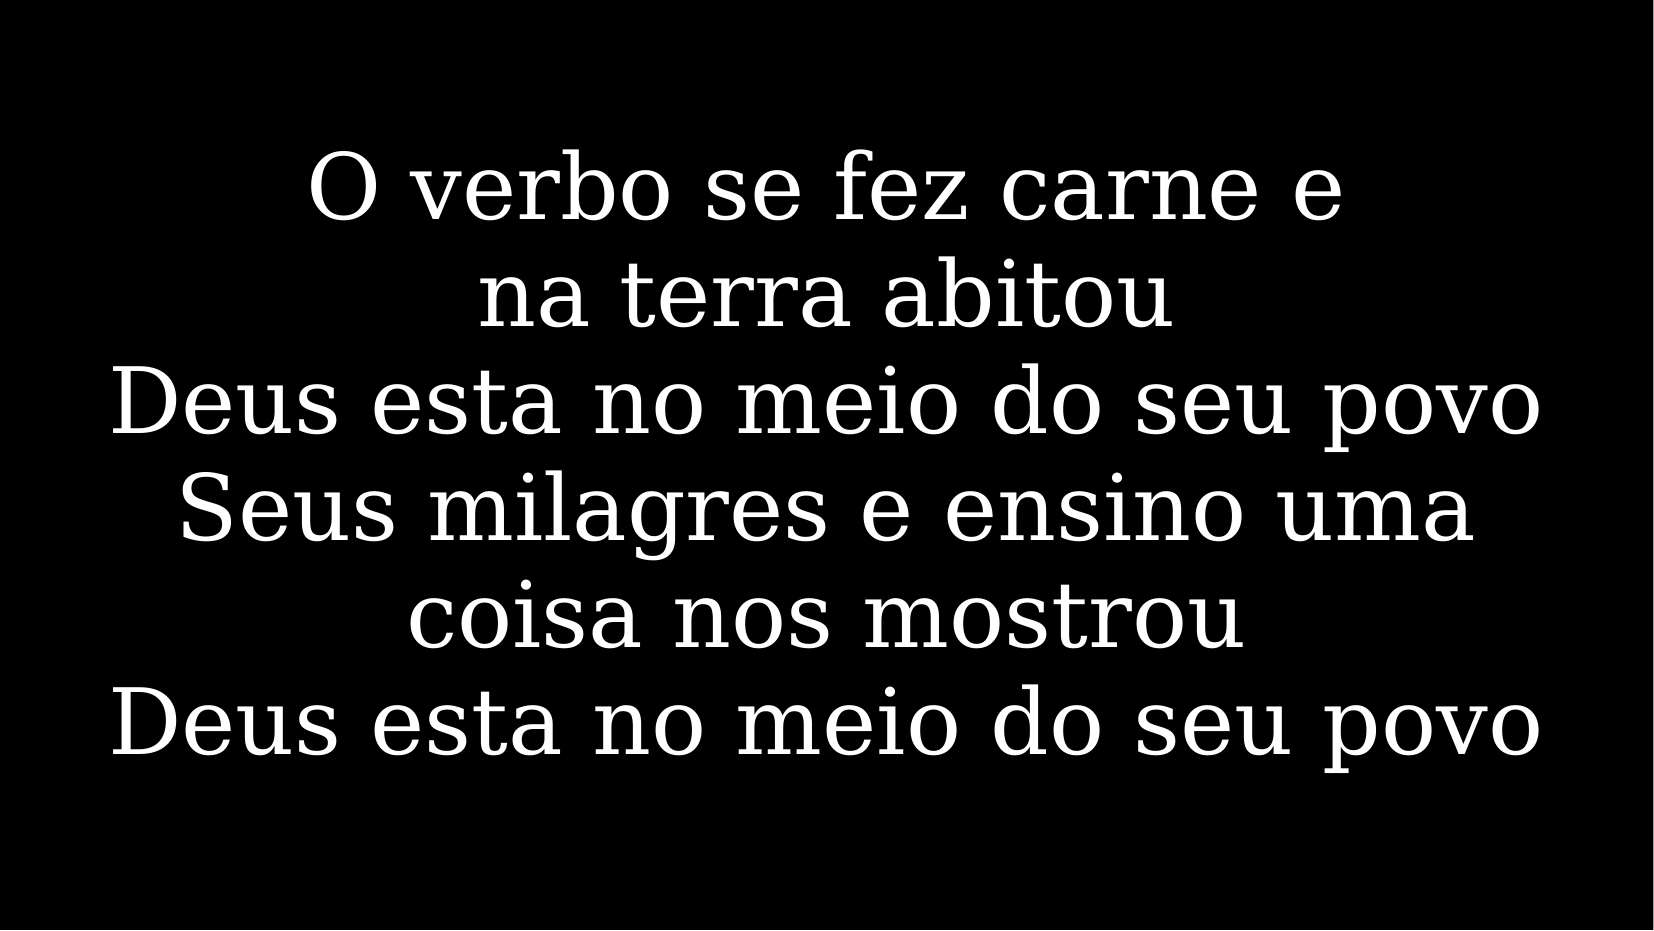

# O verbo se fez carne e
na terra abitou
Deus esta no meio do seu povo
Seus milagres e ensino uma coisa nos mostrou
Deus esta no meio do seu povo